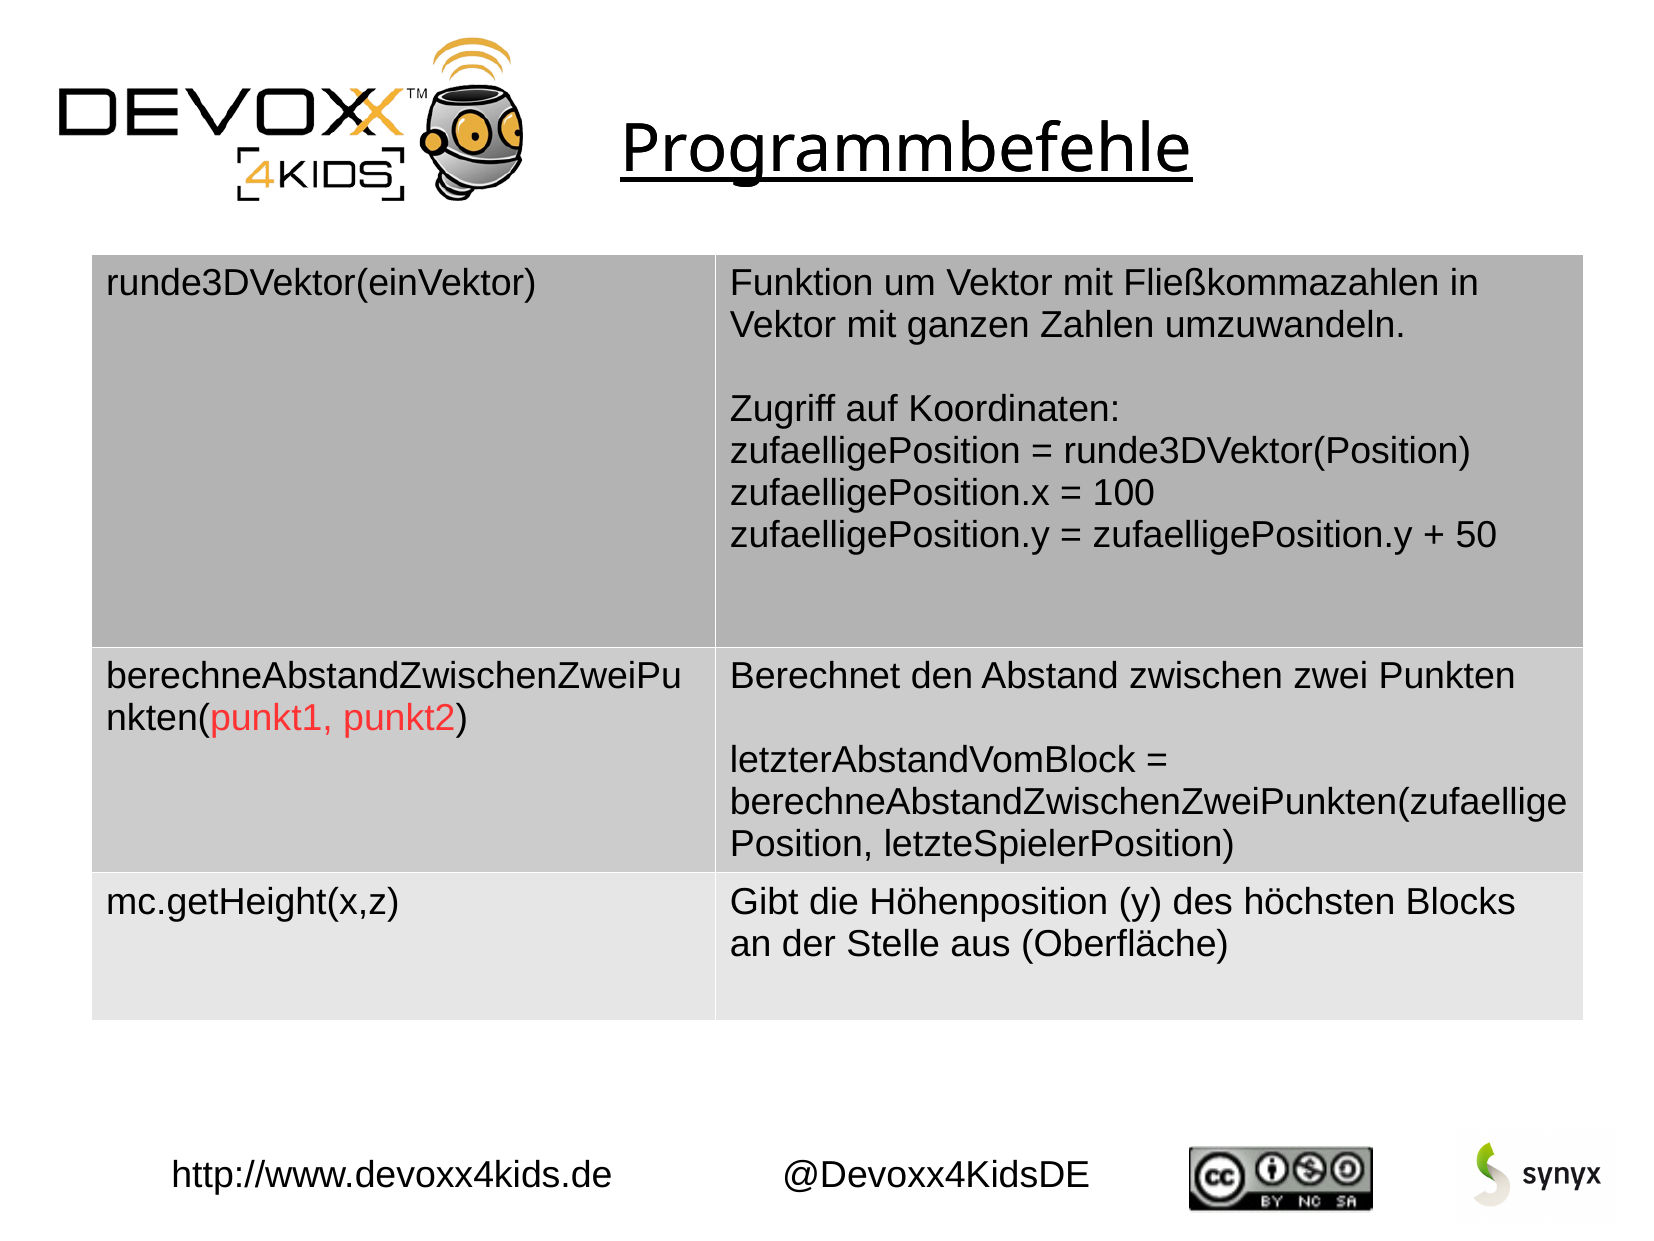

#
Programmbefehle
Programmbefehle
| runde3DVektor(einVektor) | Funktion um Vektor mit Fließkommazahlen in Vektor mit ganzen Zahlen umzuwandeln. Zugriff auf Koordinaten: zufaelligePosition = runde3DVektor(Position) zufaelligePosition.x = 100 zufaelligePosition.y = zufaelligePosition.y + 50 |
| --- | --- |
| berechneAbstandZwischenZweiPunkten(punkt1, punkt2) | Berechnet den Abstand zwischen zwei Punkten letzterAbstandVomBlock = berechneAbstandZwischenZweiPunkten(zufaelligePosition, letzteSpielerPosition) |
| mc.getHeight(x,z) | Gibt die Höhenposition (y) des höchsten Blocks an der Stelle aus (Oberfläche) |